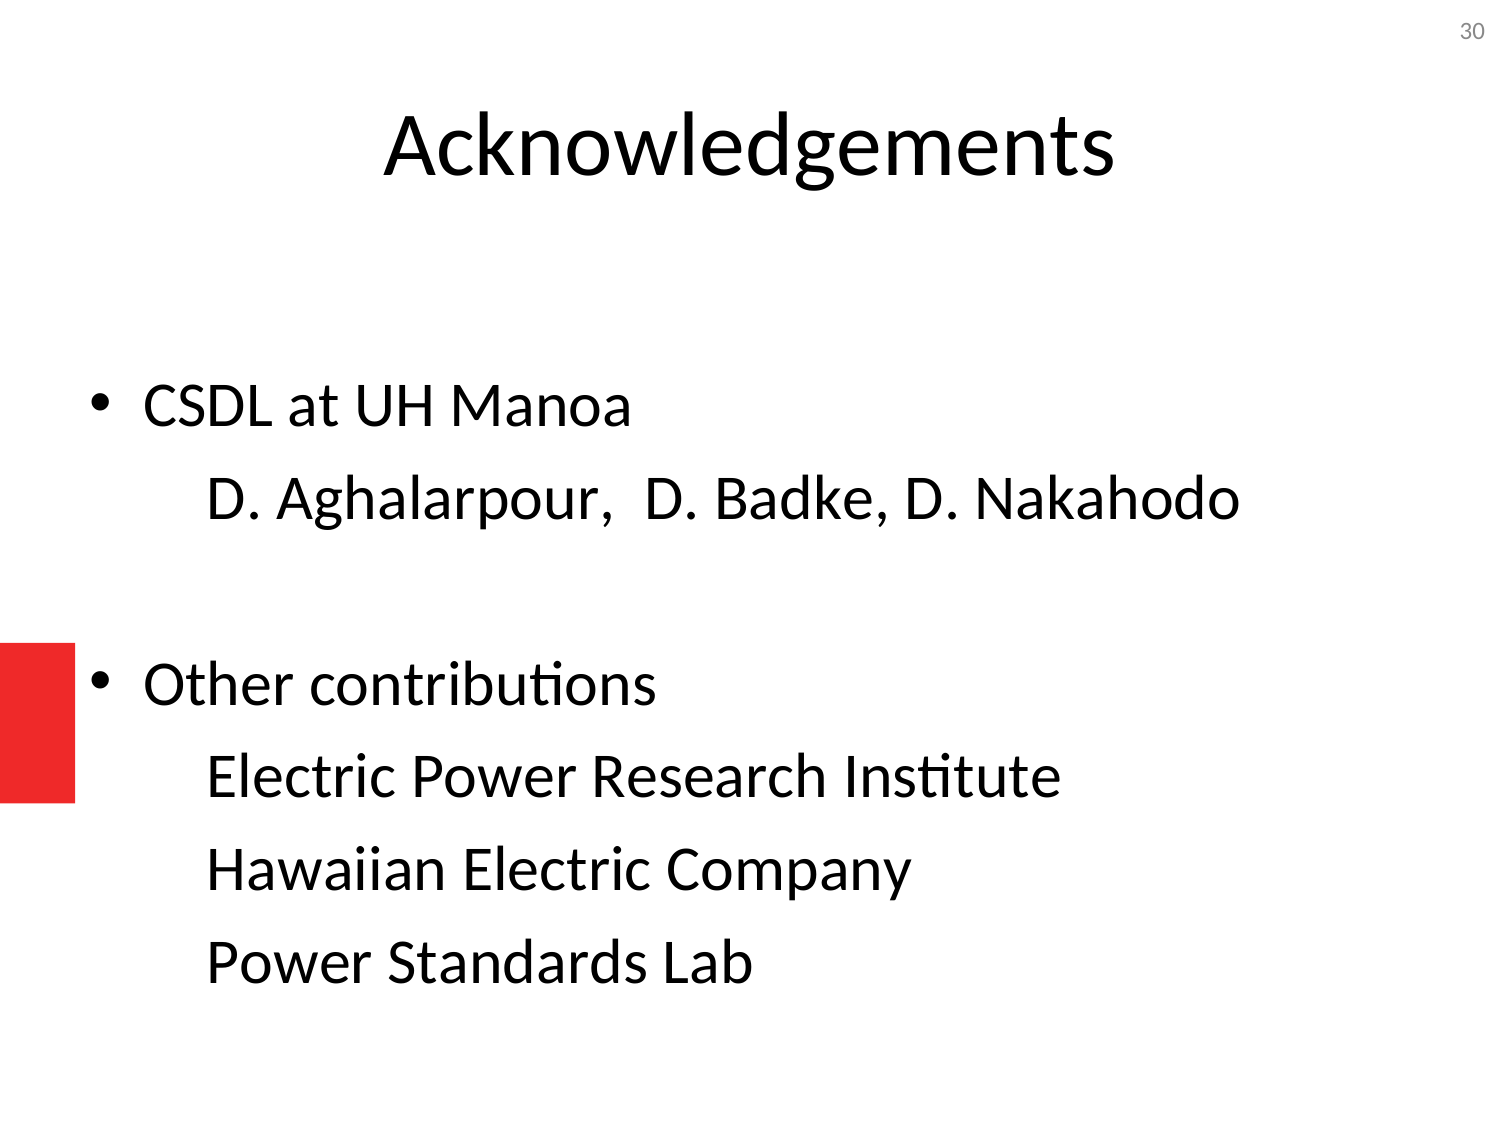

Acknowledgements
CSDL at UH Manoa
D. Aghalarpour, D. Badke, D. Nakahodo
Other contributions
Electric Power Research Institute
Hawaiian Electric Company
Power Standards Lab